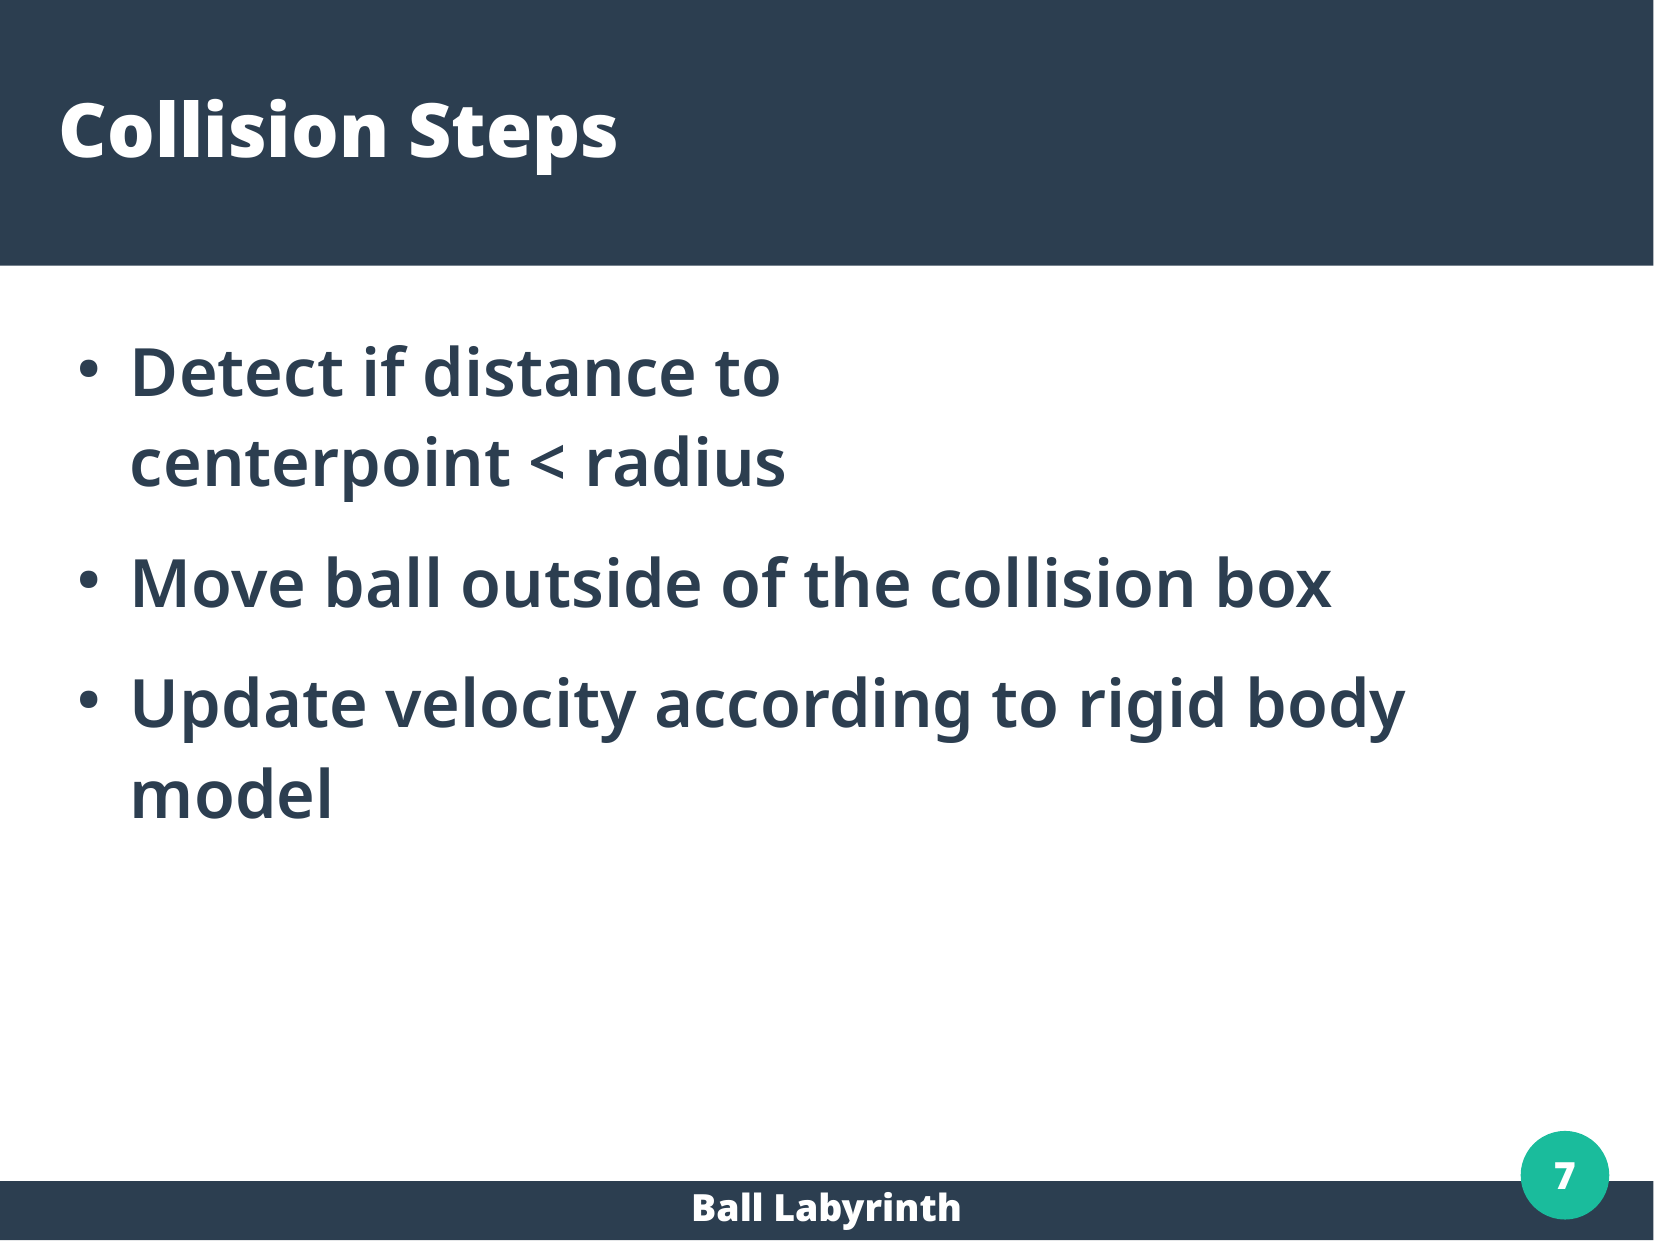

# Collision Steps
Detect if distance to
centerpoint < radius
Move ball outside of the collision box
Update velocity according to rigid body model
7
Ball Labyrinth